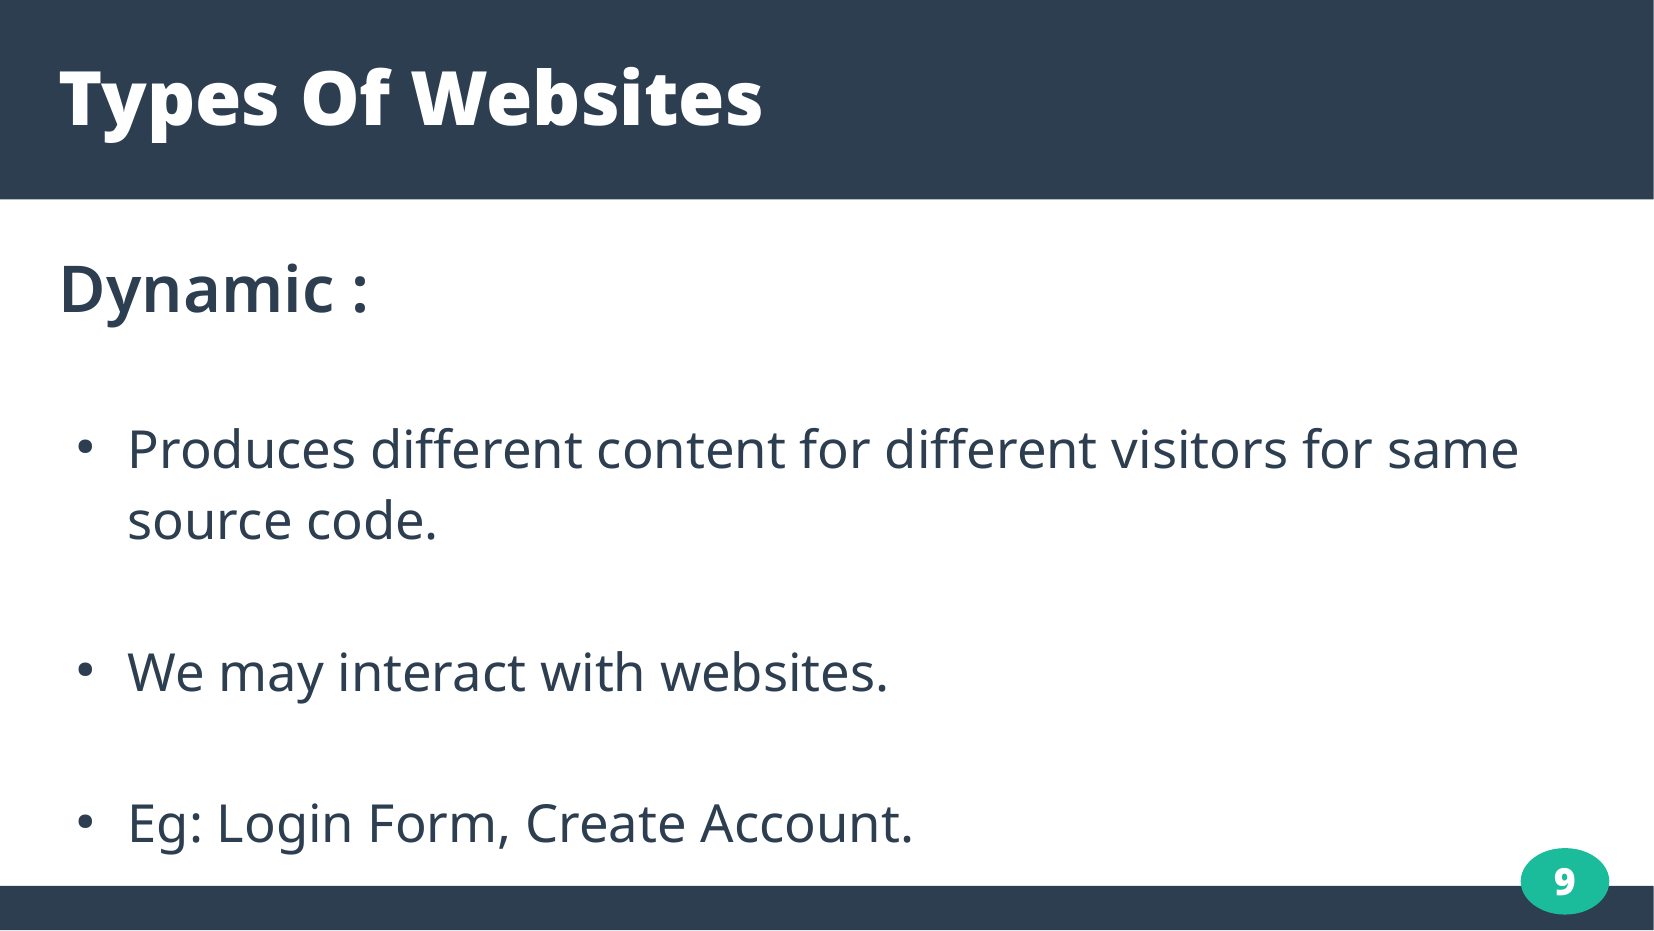

# Types Of Websites
Dynamic :
Produces different content for different visitors for same source code.
We may interact with websites.
Eg: Login Form, Create Account.
9